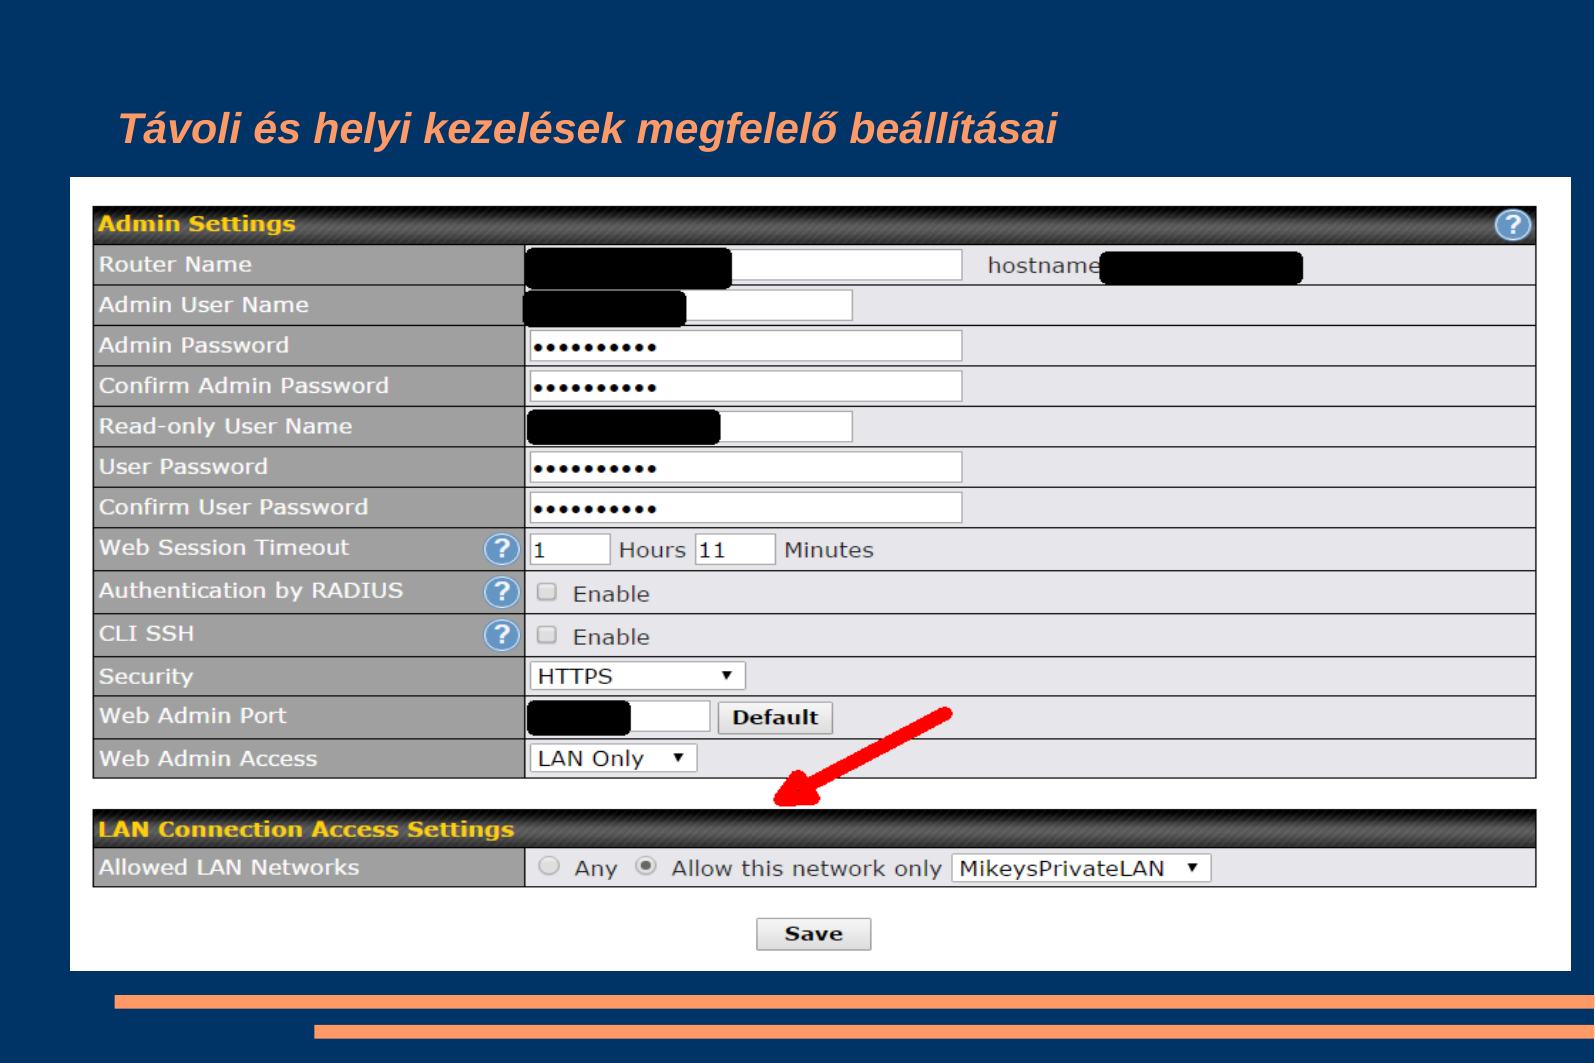

# Távoli és helyi kezelések megfelelő beállításai